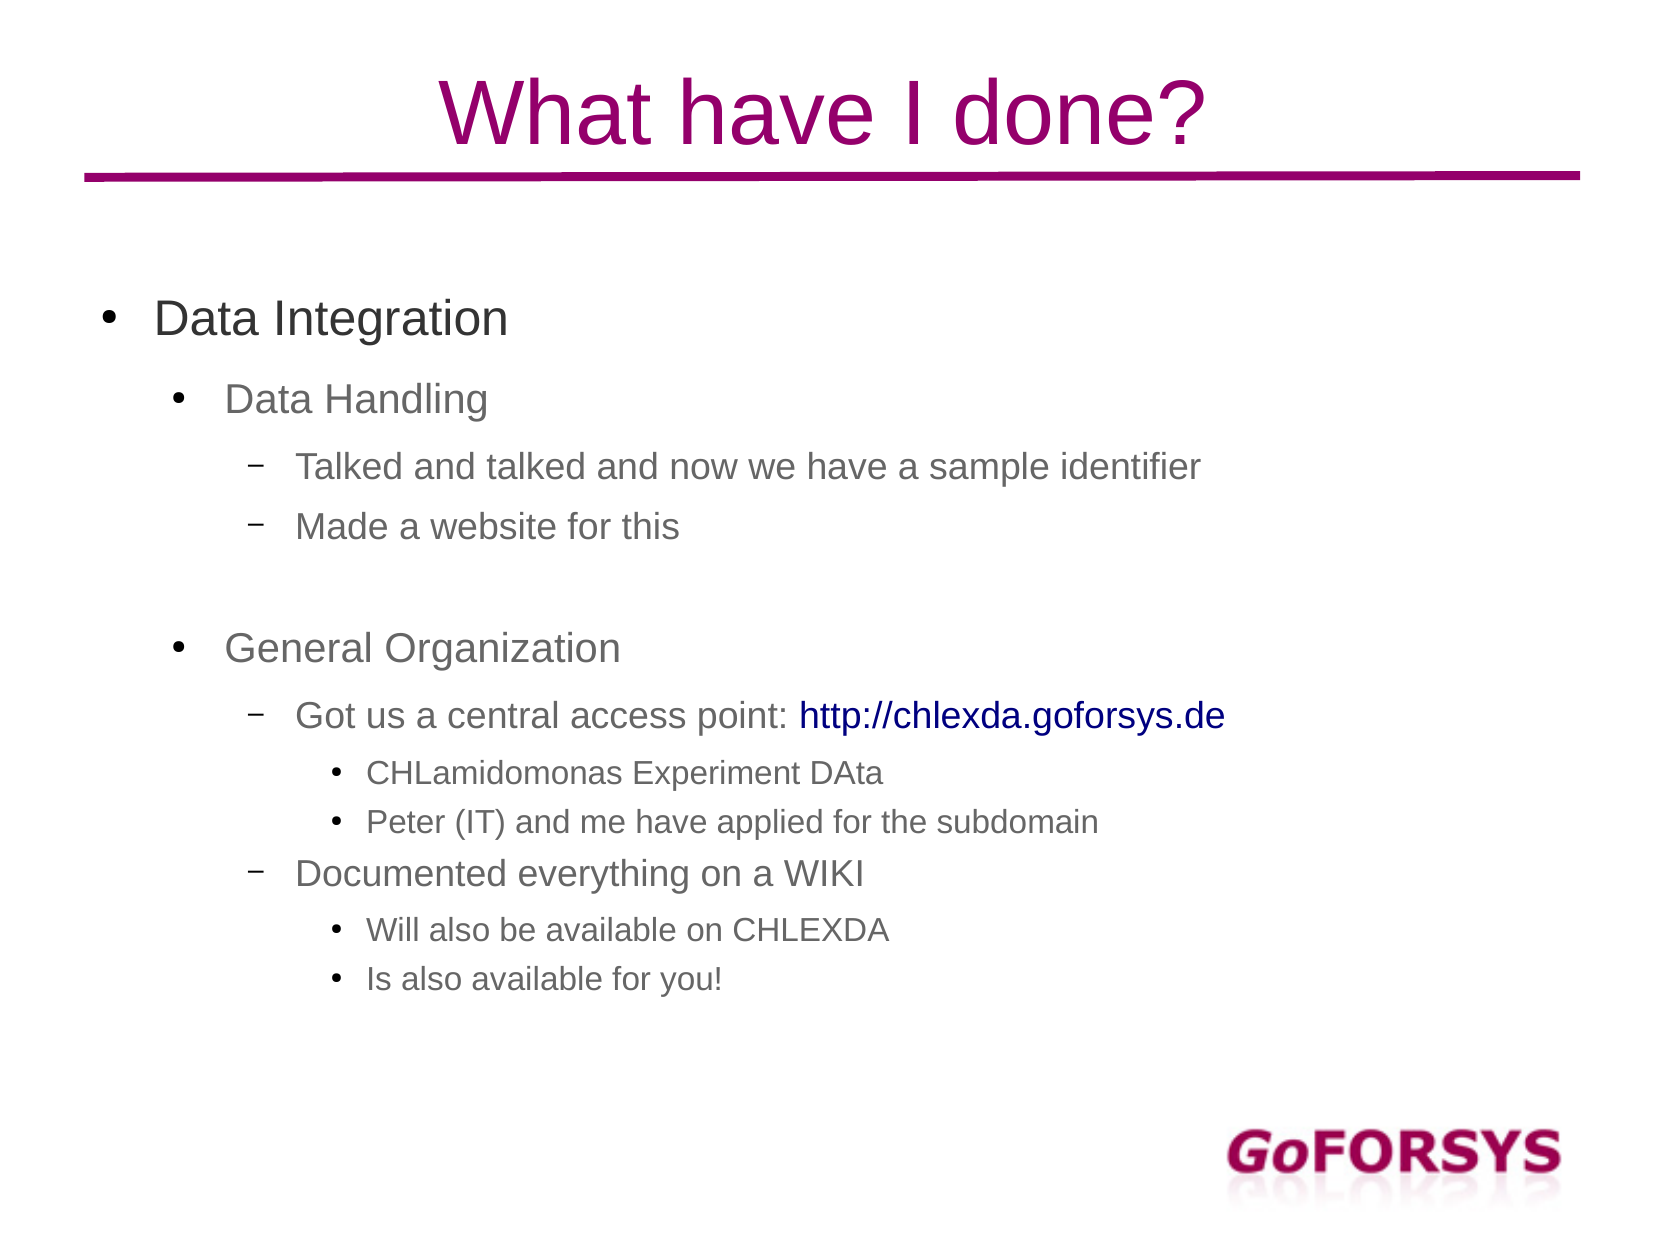

# What have I done?
Data Integration
Data Handling
Talked and talked and now we have a sample identifier
Made a website for this
General Organization
Got us a central access point: http://chlexda.goforsys.de
CHLamidomonas Experiment DAta
Peter (IT) and me have applied for the subdomain
Documented everything on a WIKI
Will also be available on CHLEXDA
Is also available for you!